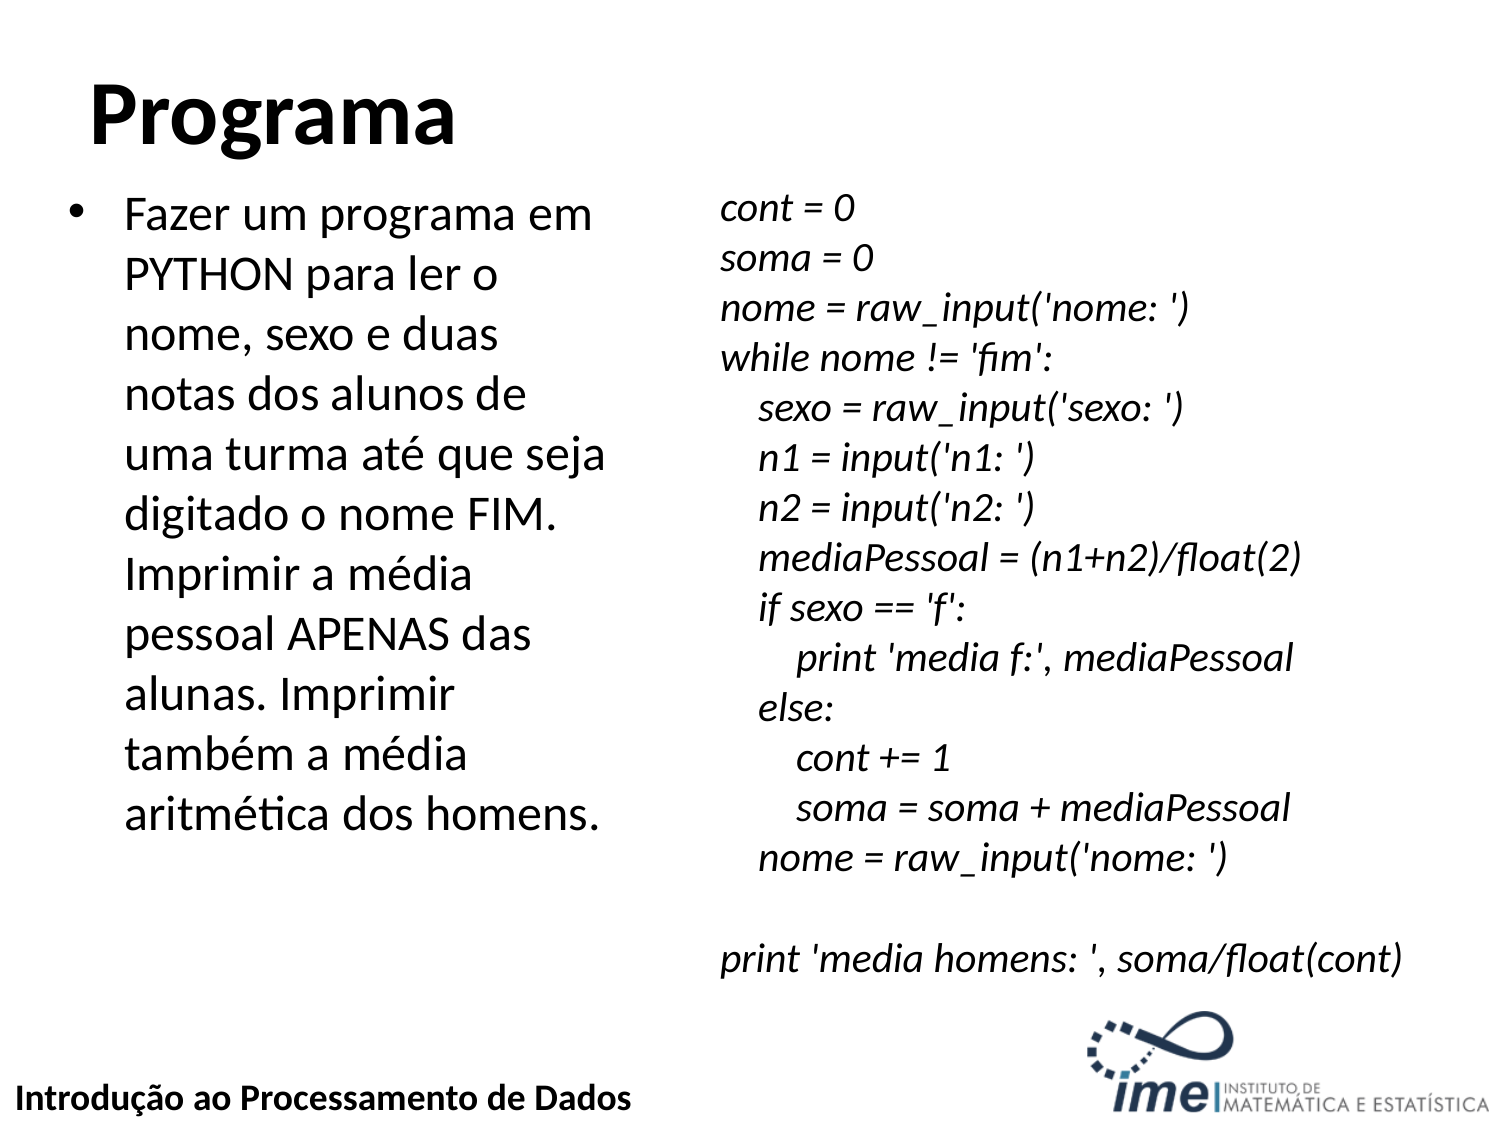

# Programa
Fazer um programa em PYTHON para ler o nome, sexo e duas notas dos alunos de uma turma até que seja digitado o nome FIM. Imprimir a média pessoal APENAS das alunas. Imprimir também a média aritmética dos homens.
cont = 0
soma = 0
nome = raw_input('nome: ')
while nome != 'fim':
 sexo = raw_input('sexo: ')
 n1 = input('n1: ')
 n2 = input('n2: ')
 mediaPessoal = (n1+n2)/float(2)
 if sexo == 'f':
 print 'media f:', mediaPessoal
 else:
 cont += 1
 soma = soma + mediaPessoal
 nome = raw_input('nome: ')
print 'media homens: ', soma/float(cont)